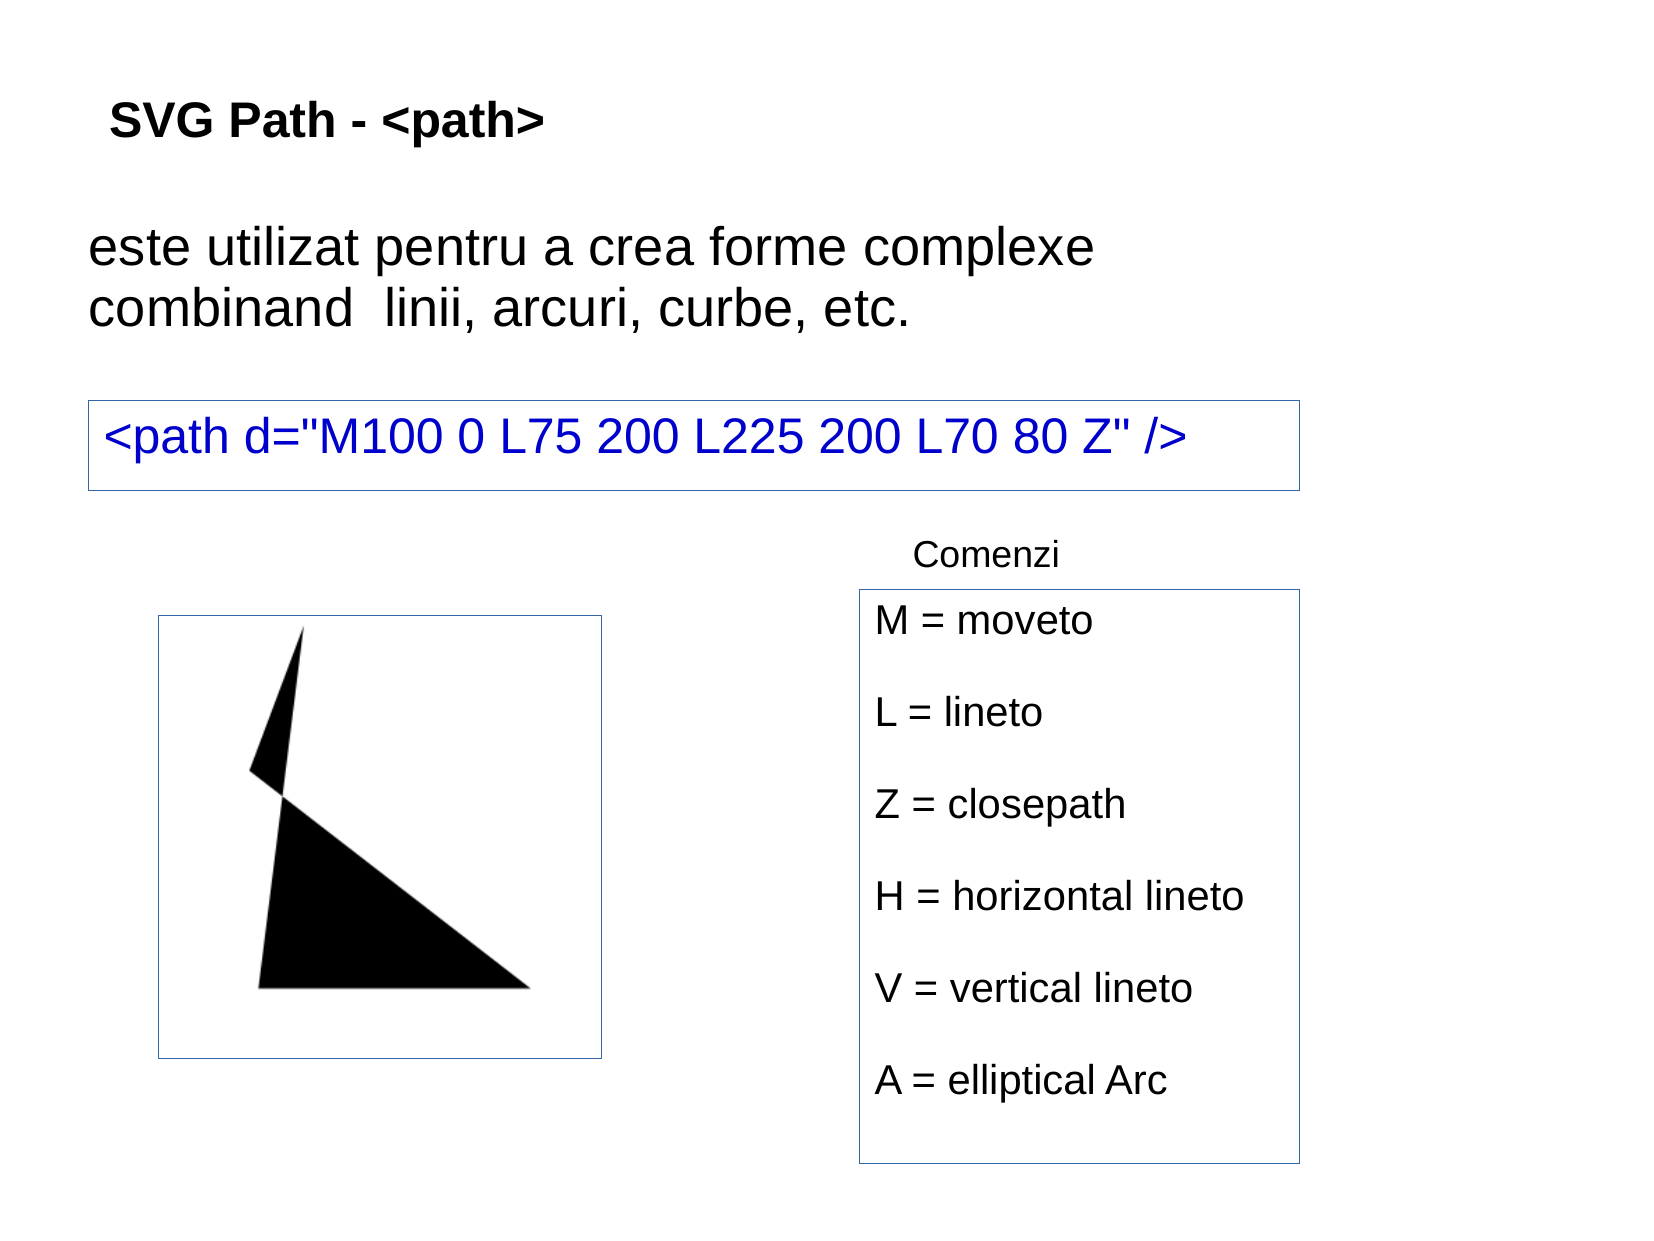

SVG Path - <path>
este utilizat pentru a crea forme complexe combinand linii, arcuri, curbe, etc.
<path d="M100 0 L75 200 L225 200 L70 80 Z" />
Comenzi
M = moveto
L = lineto
Z = closepath
H = horizontal lineto
V = vertical lineto
A = elliptical Arc